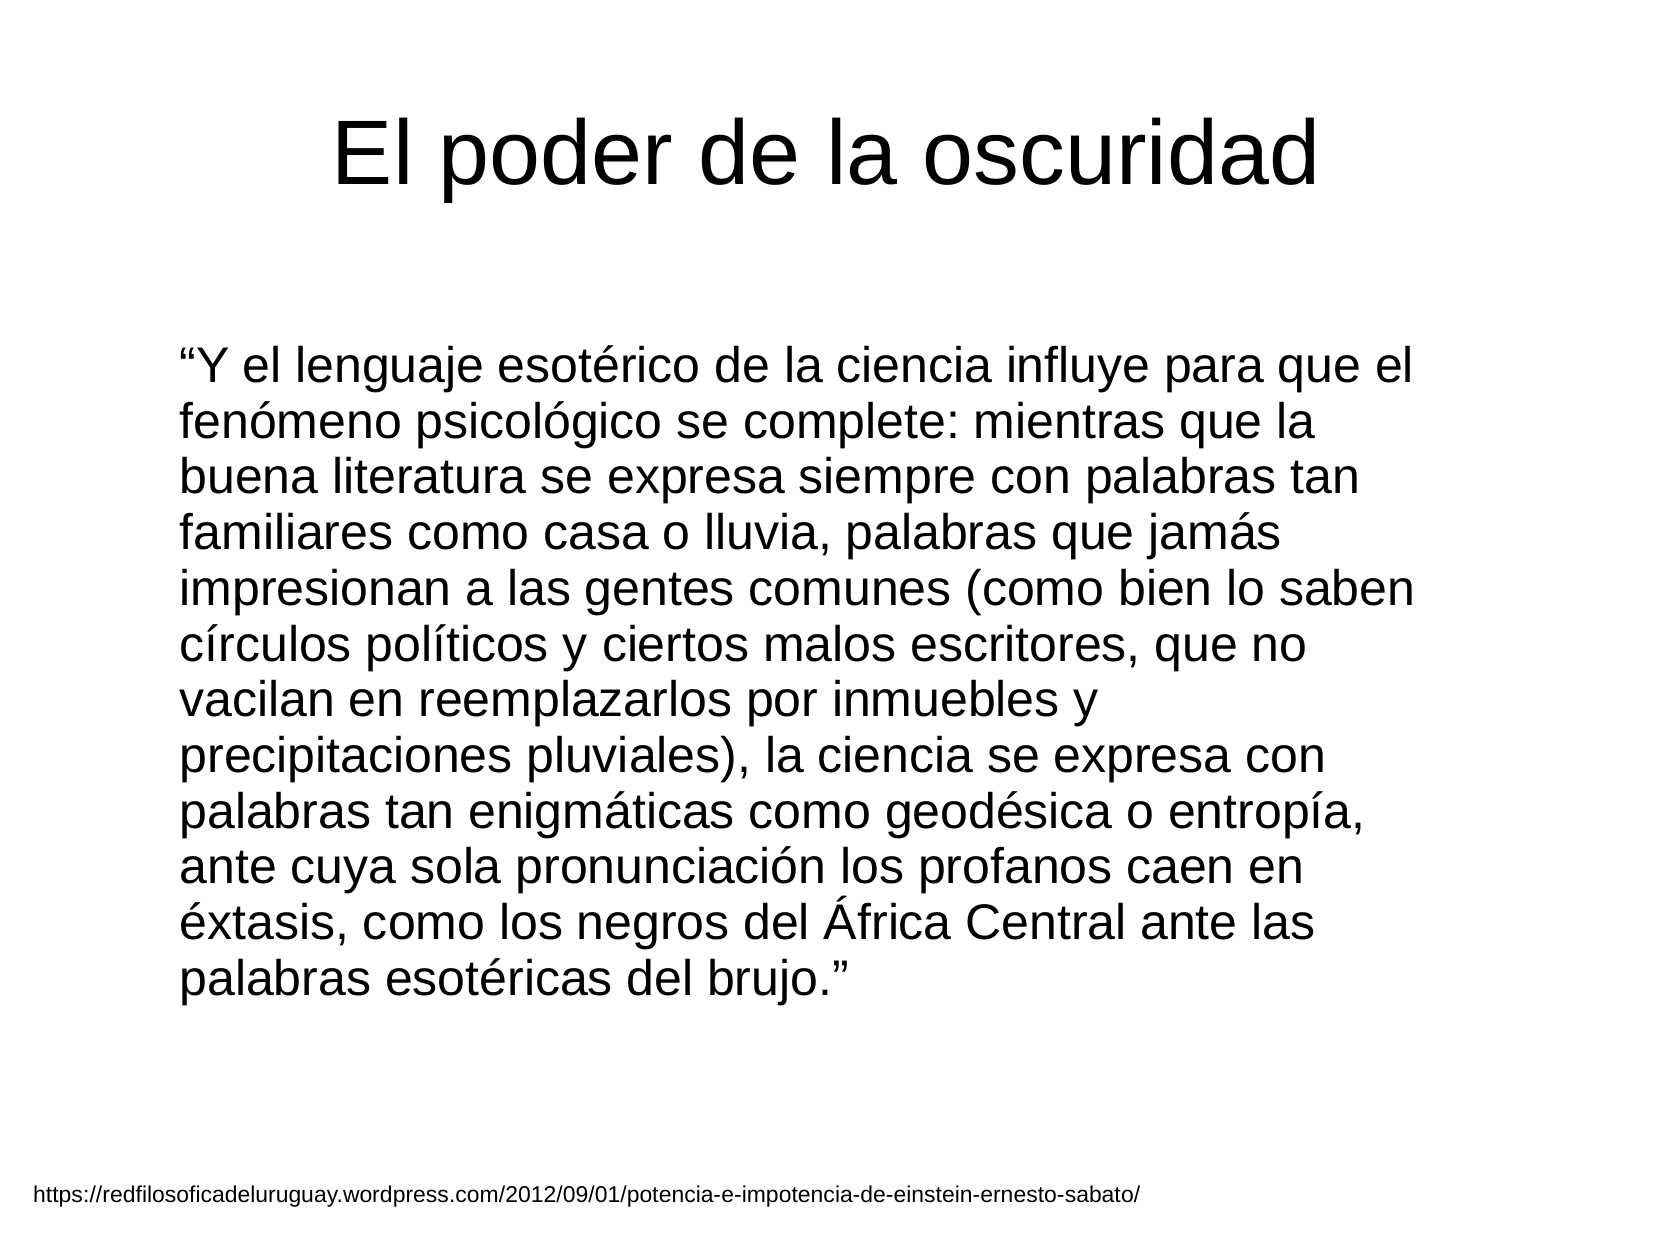

# El poder de la oscuridad
“Y el lenguaje esotérico de la ciencia influye para que el fenómeno psicológico se complete: mientras que la buena literatura se expresa siempre con palabras tan familiares como casa o lluvia, palabras que jamás impresionan a las gentes comunes (como bien lo saben círculos políticos y ciertos malos escritores, que no vacilan en reemplazarlos por inmuebles y precipitaciones pluviales), la ciencia se expresa con palabras tan enigmáticas como geodésica o entropía, ante cuya sola pronunciación los profanos caen en éxtasis, como los negros del África Central ante las palabras esotéricas del brujo.”
https://redfilosoficadeluruguay.wordpress.com/2012/09/01/potencia-e-impotencia-de-einstein-ernesto-sabato/